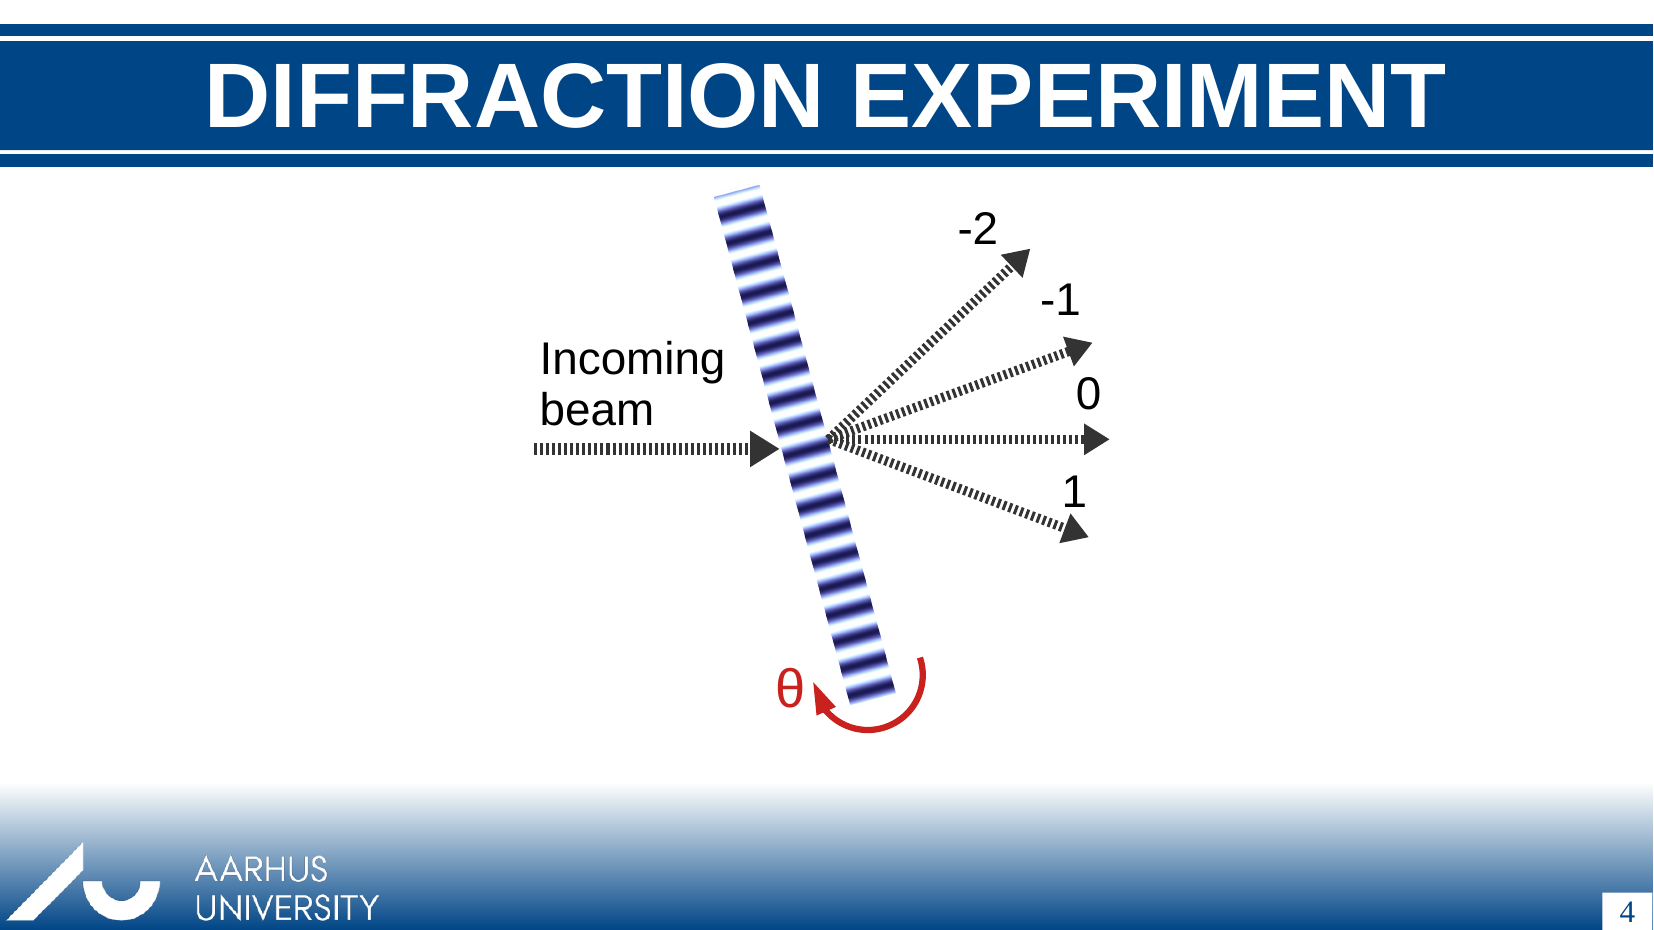

# DIFFRACTION EXPERIMENT
-2
-1
Incoming
beam
0
1
θ
4